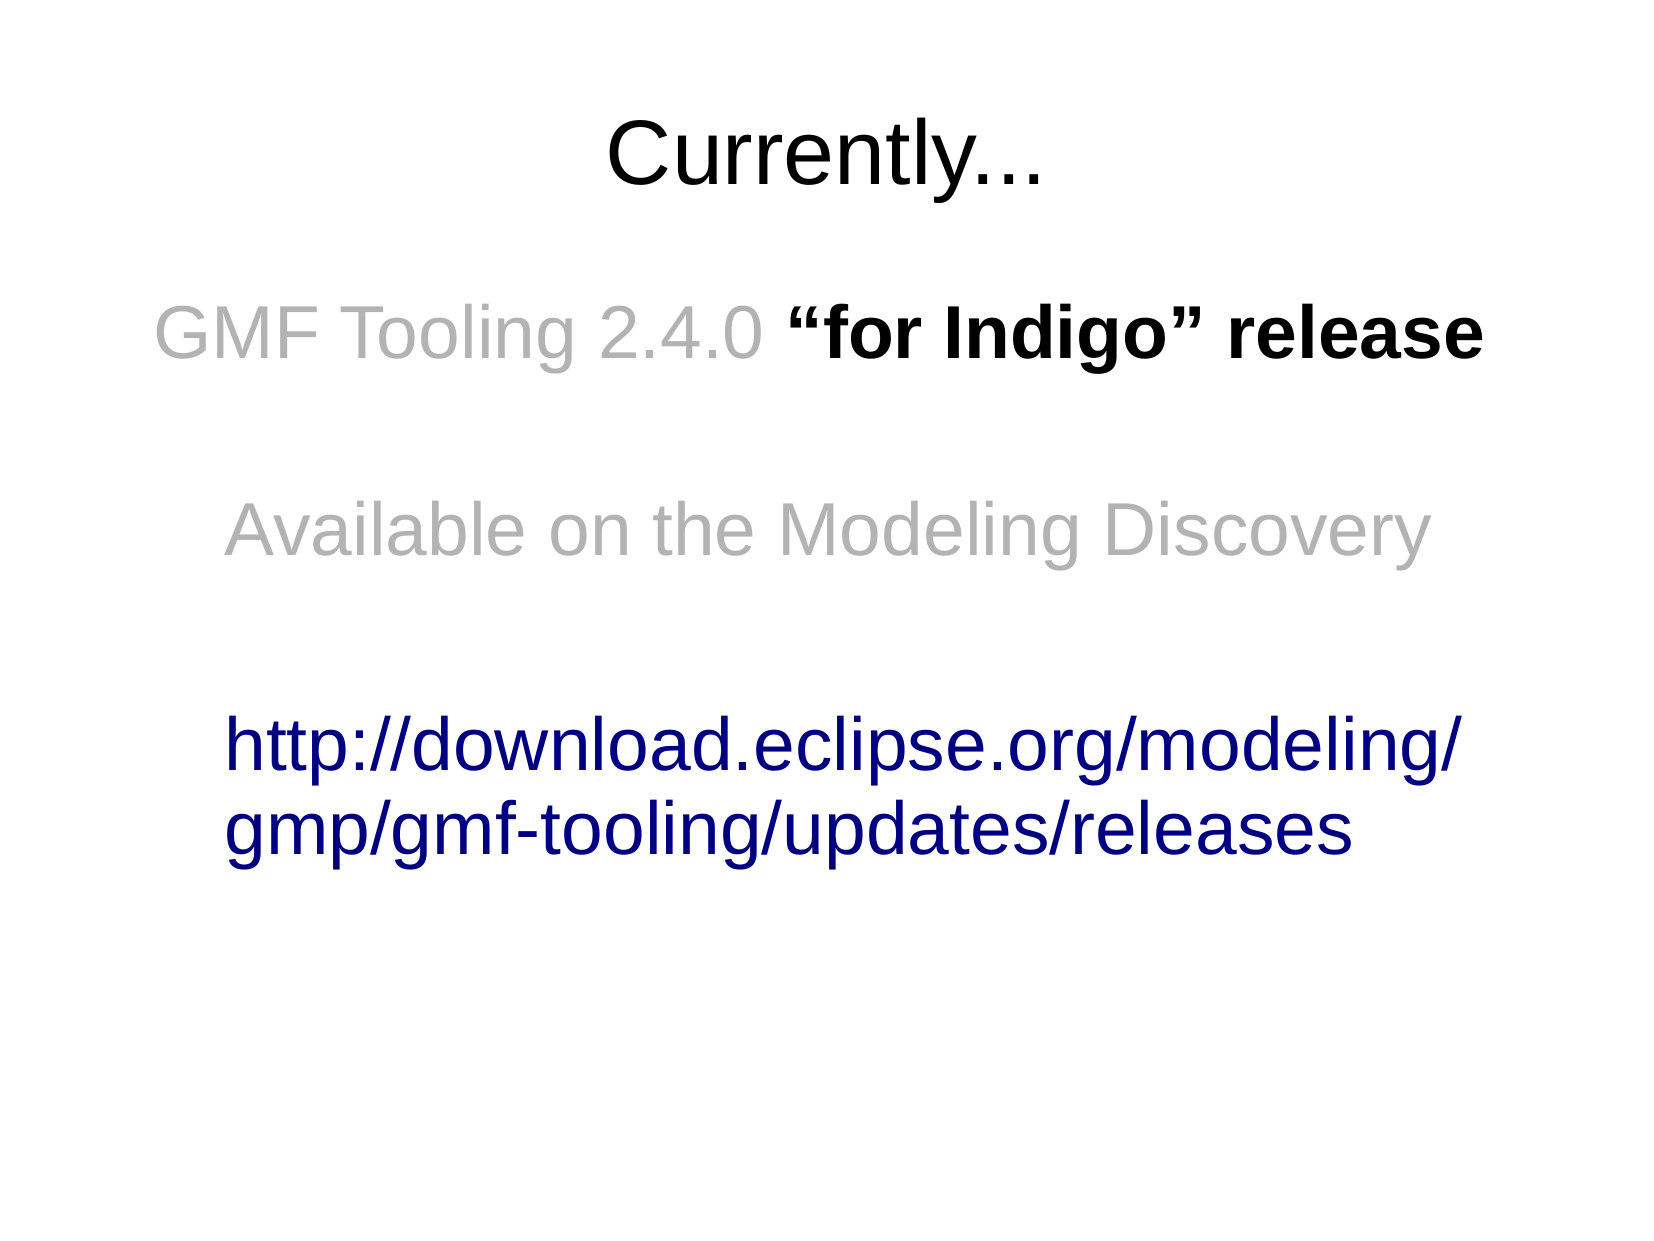

# Currently...
GMF Tooling 2.4.0 “for Indigo” release
Available on the Modeling Discovery
http://download.eclipse.org/modeling/
gmp/gmf-tooling/updates/releases